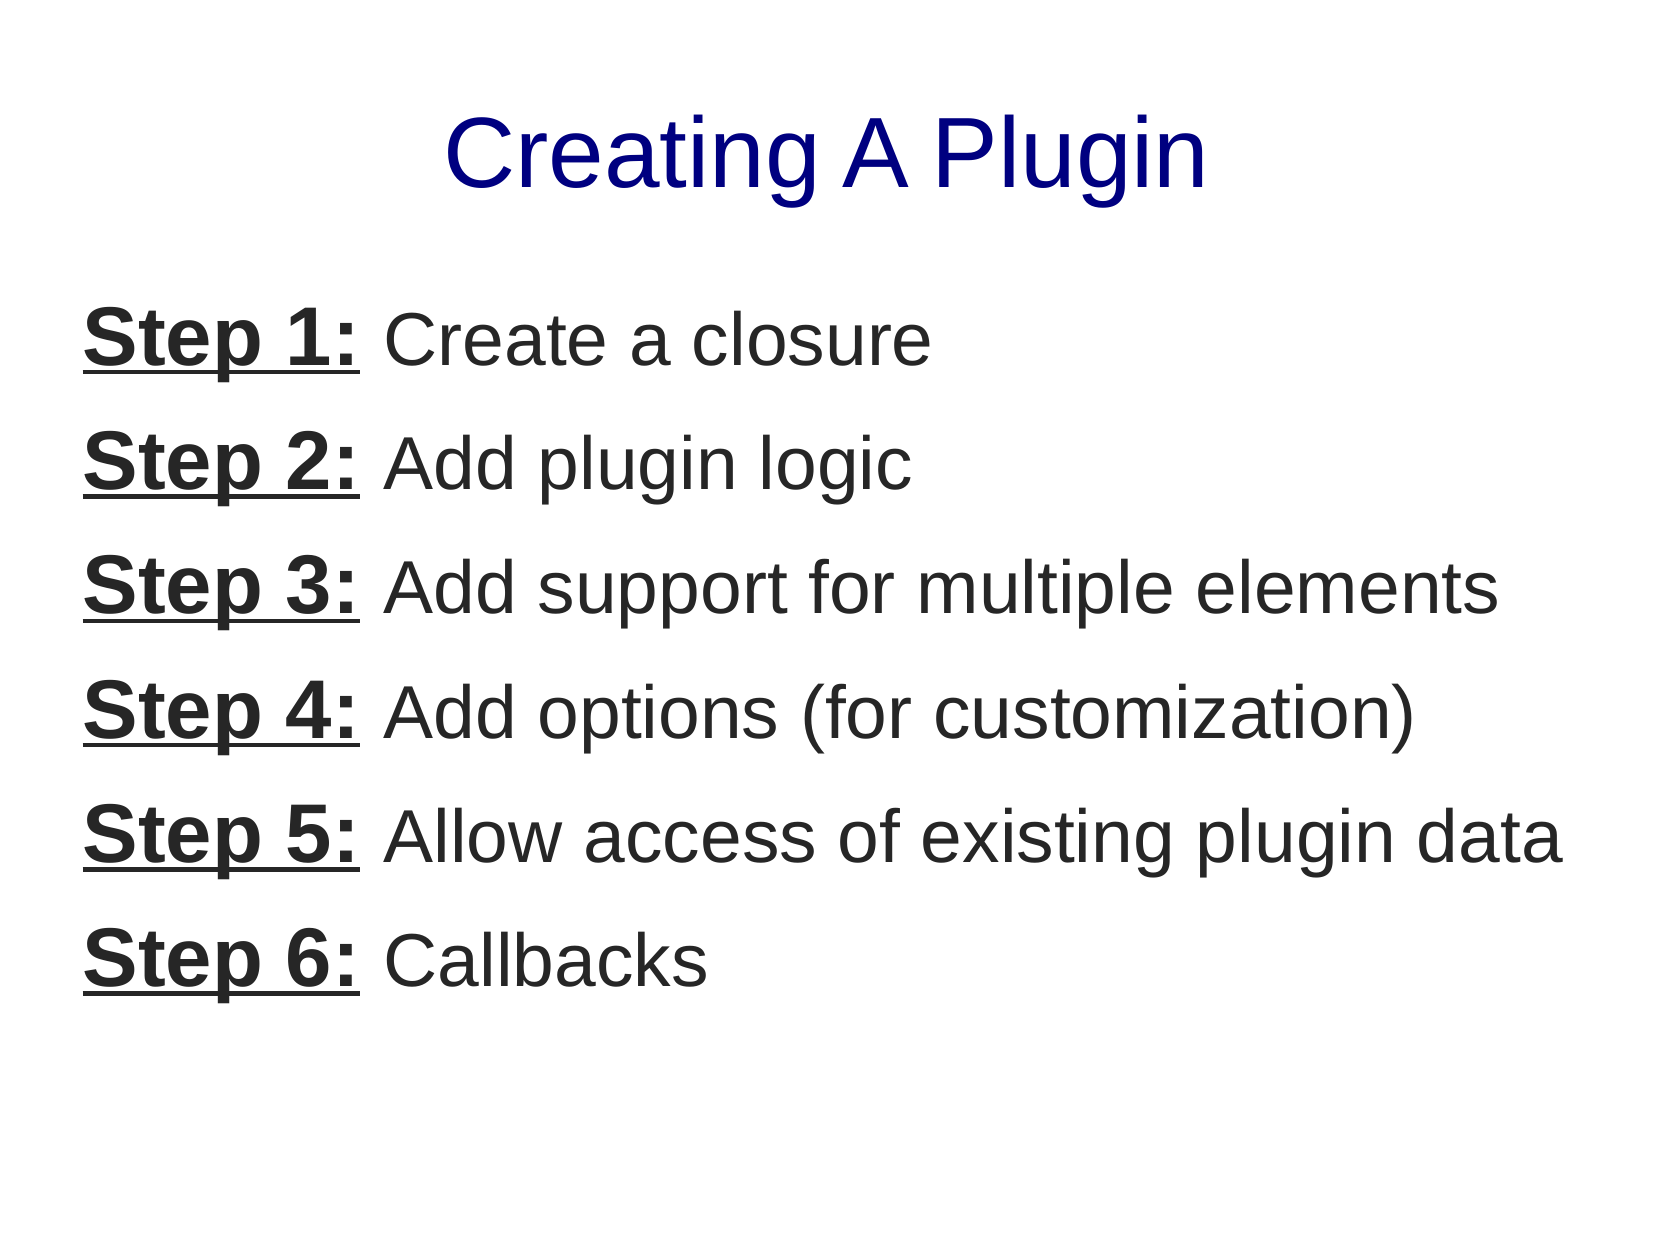

# Creating A Plugin
Step 1: Create a closure
Step 2: Add plugin logic
Step 3: Add support for multiple elements
Step 4: Add options (for customization)
Step 5: Allow access of existing plugin data
Step 6: Callbacks